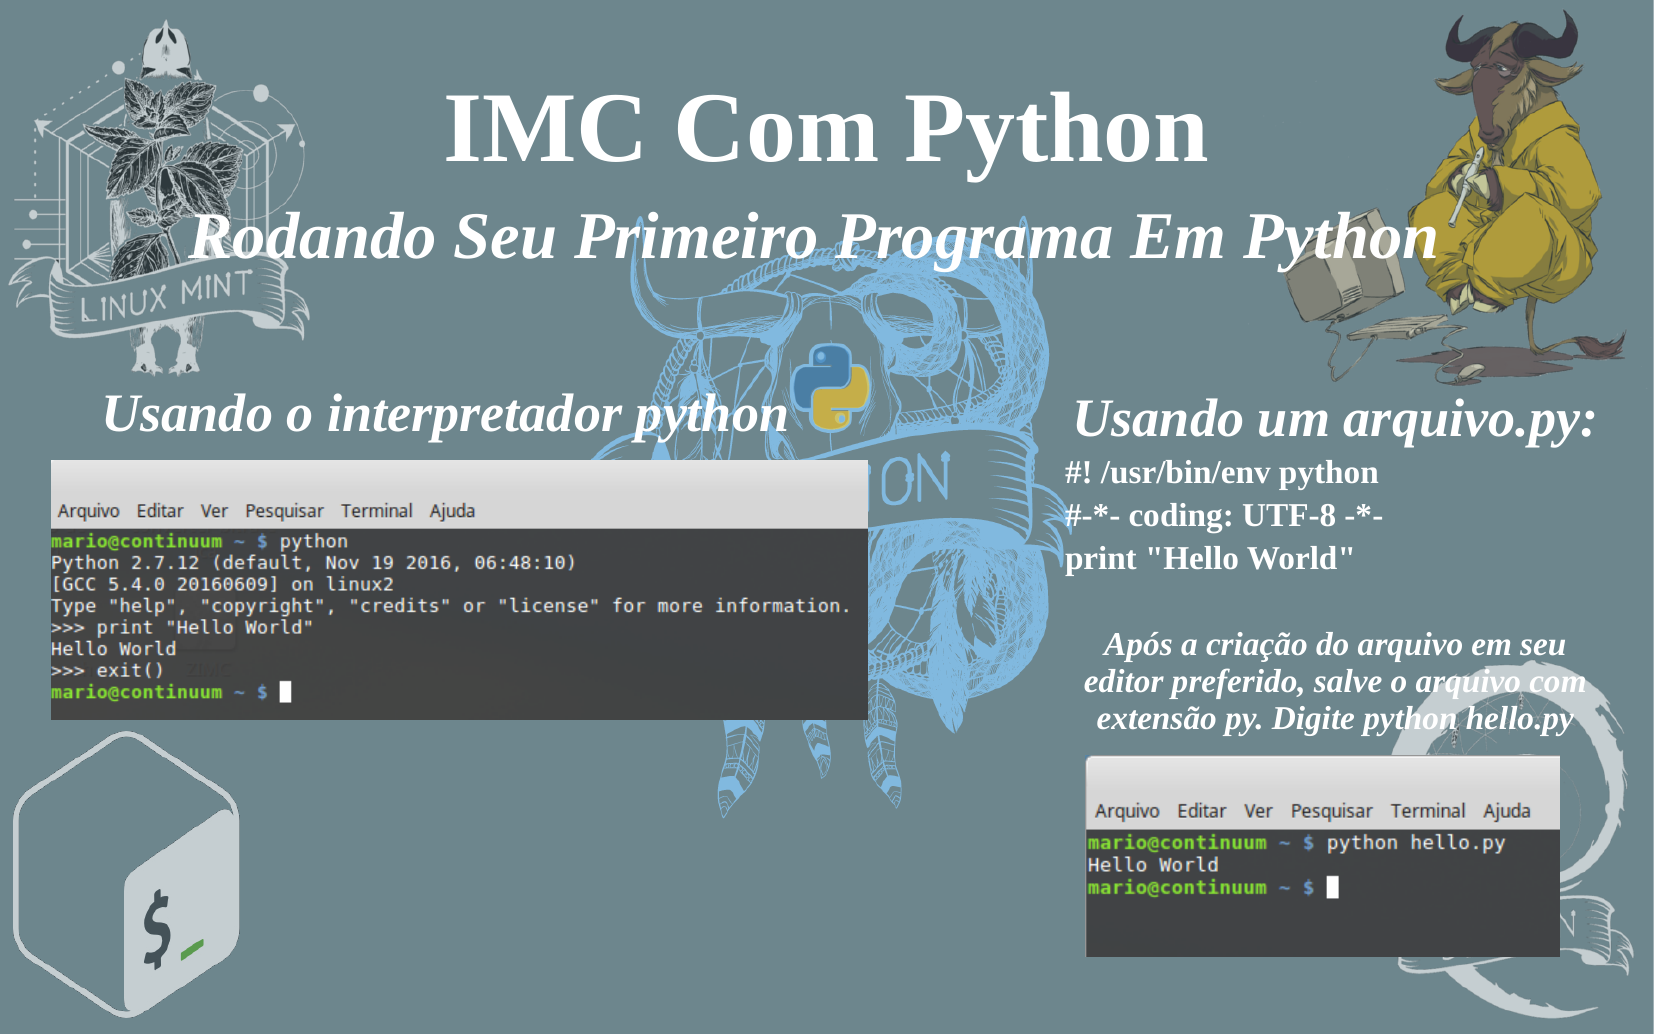

# IMC Com Python
Rodando Seu Primeiro Programa Em Python
Usando o interpretador python
Usando um arquivo.py:
#! /usr/bin/env python
#-*- coding: UTF-8 -*-
print "Hello World"
Após a criação do arquivo em seu editor preferido, salve o arquivo com extensão py. Digite python hello.py